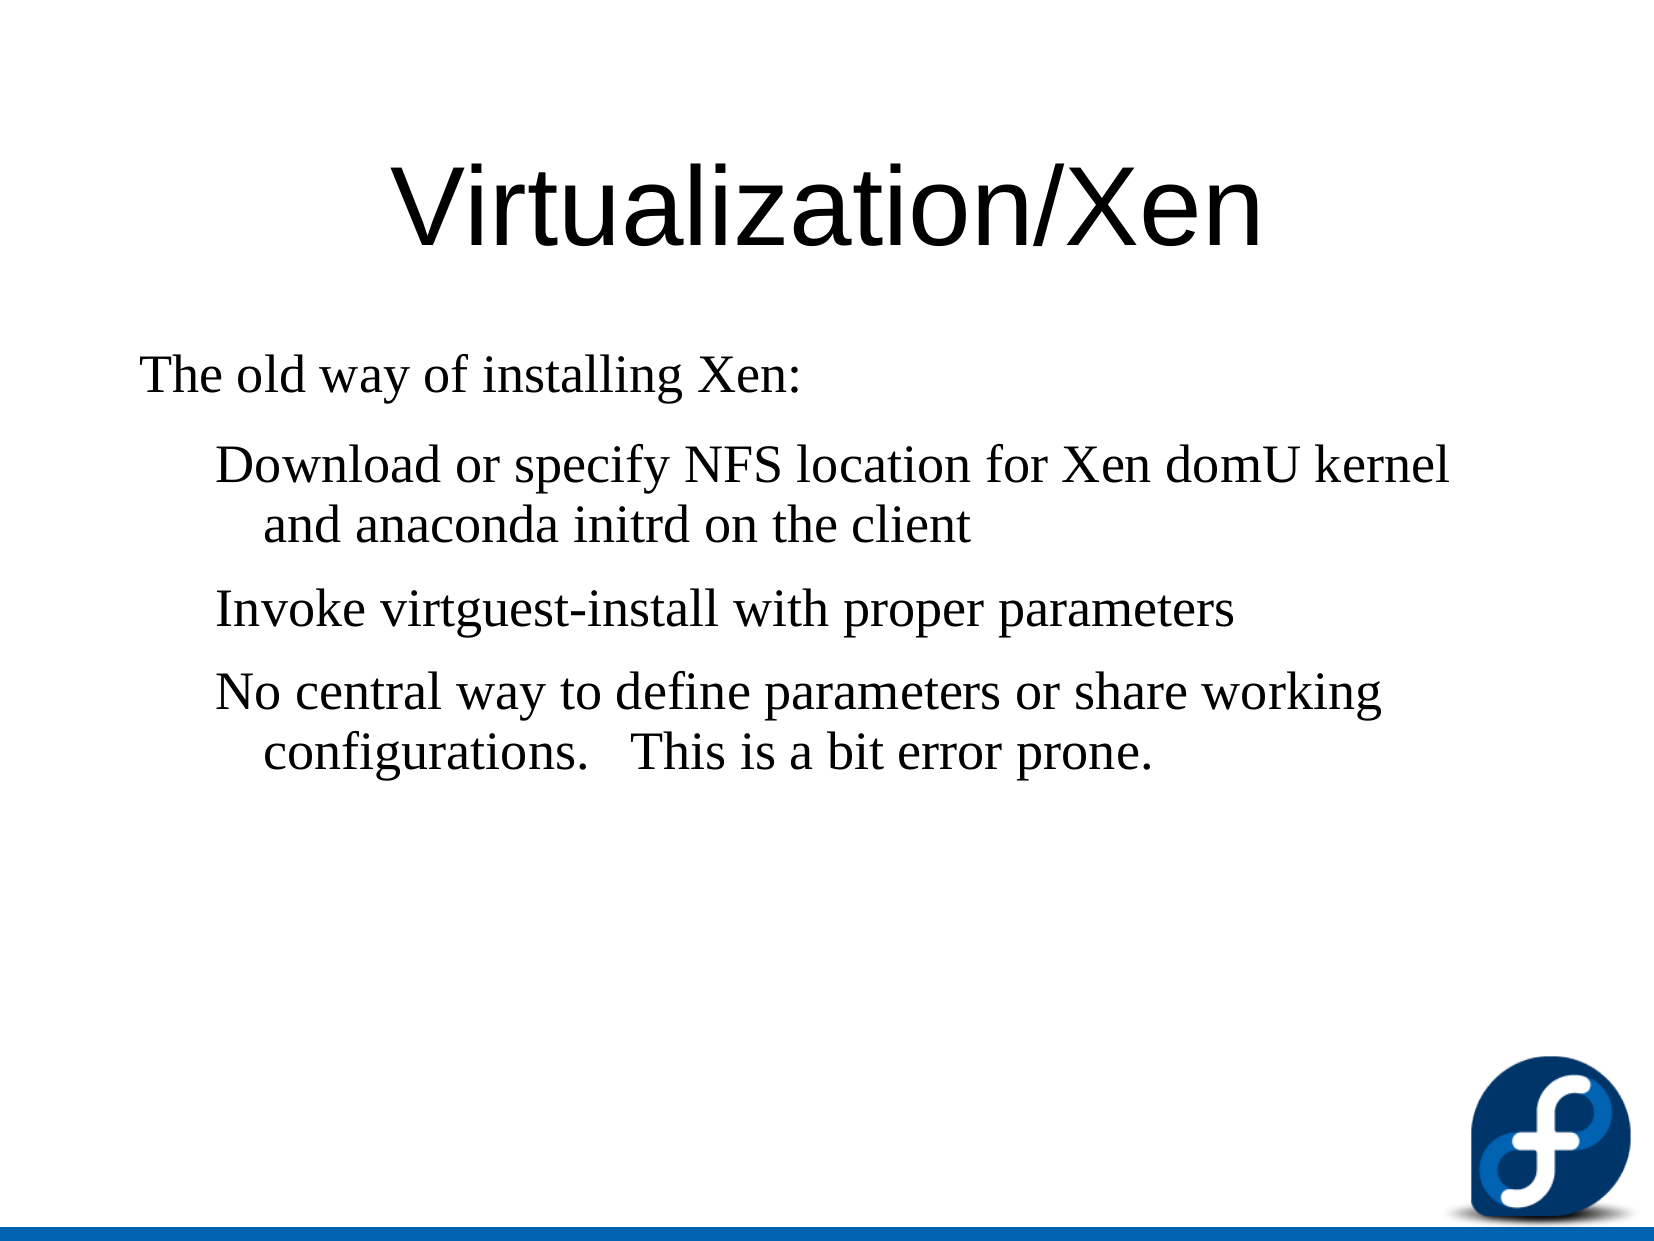

# Virtualization/Xen
The old way of installing Xen:
Download or specify NFS location for Xen domU kernel and anaconda initrd on the client
Invoke virtguest-install with proper parameters
No central way to define parameters or share working configurations. This is a bit error prone.